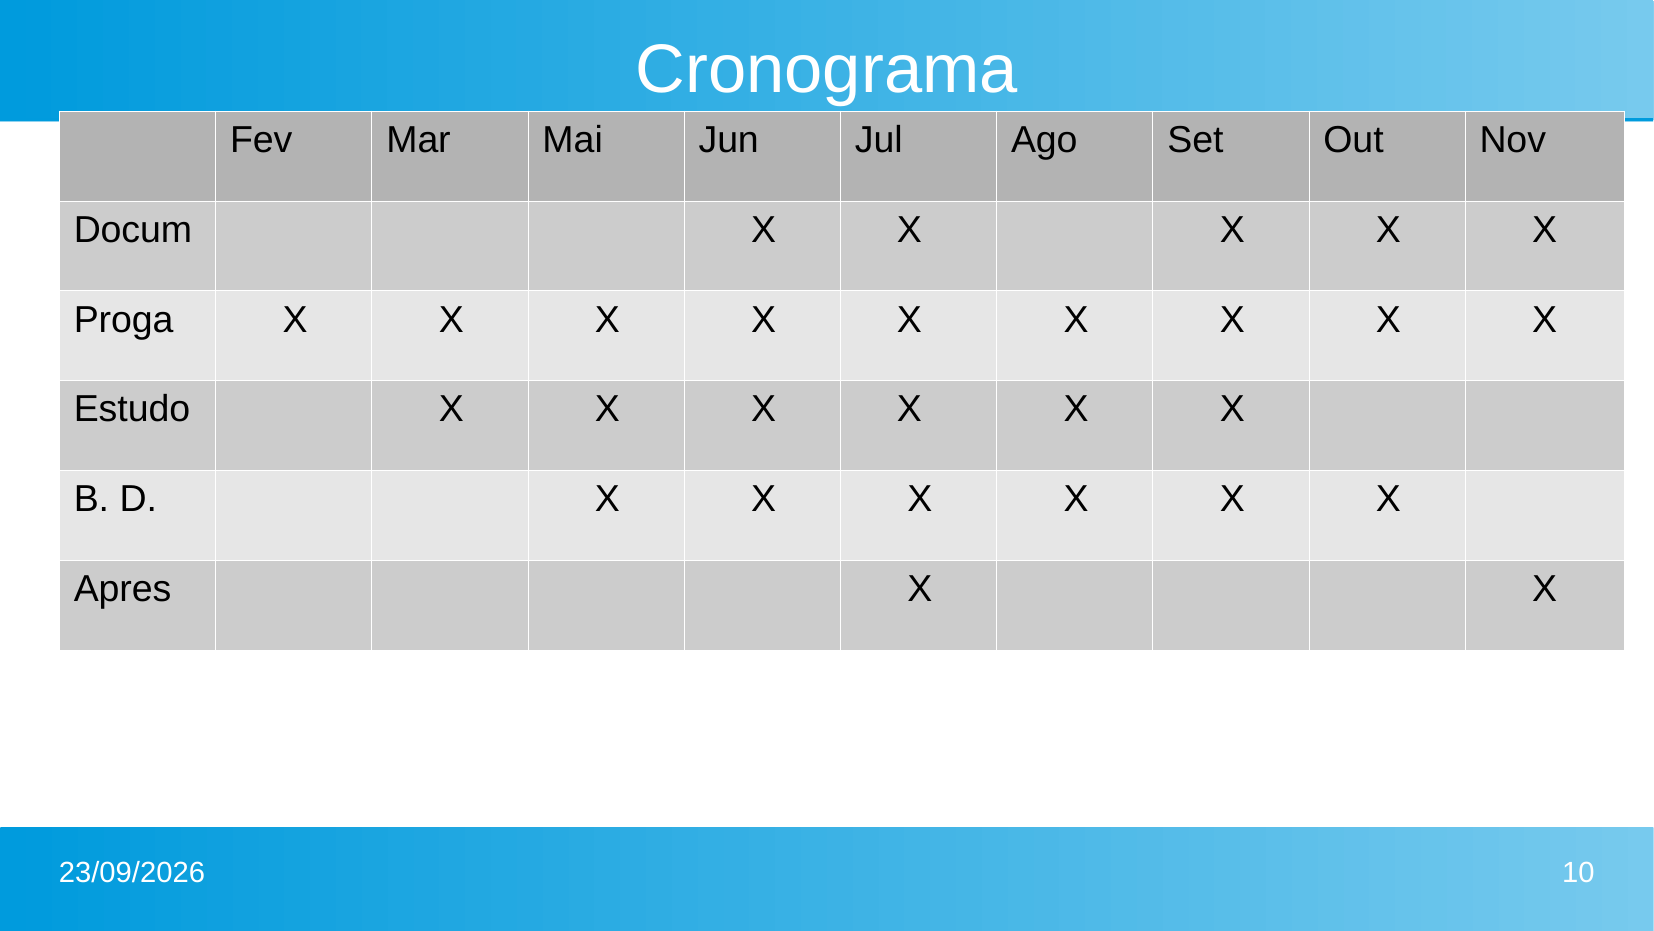

# Cronograma
| | Fev | Mar | Mai | Jun | Jul | Ago | Set | Out | Nov |
| --- | --- | --- | --- | --- | --- | --- | --- | --- | --- |
| Docum | | | | X | X | | X | X | X |
| Proga | X | X | X | X | X | X | X | X | X |
| Estudo | | X | X | X | X | X | X | | |
| B. D. | | | X | X | X | X | X | X | |
| Apres | | | | | X | | | | X |
10